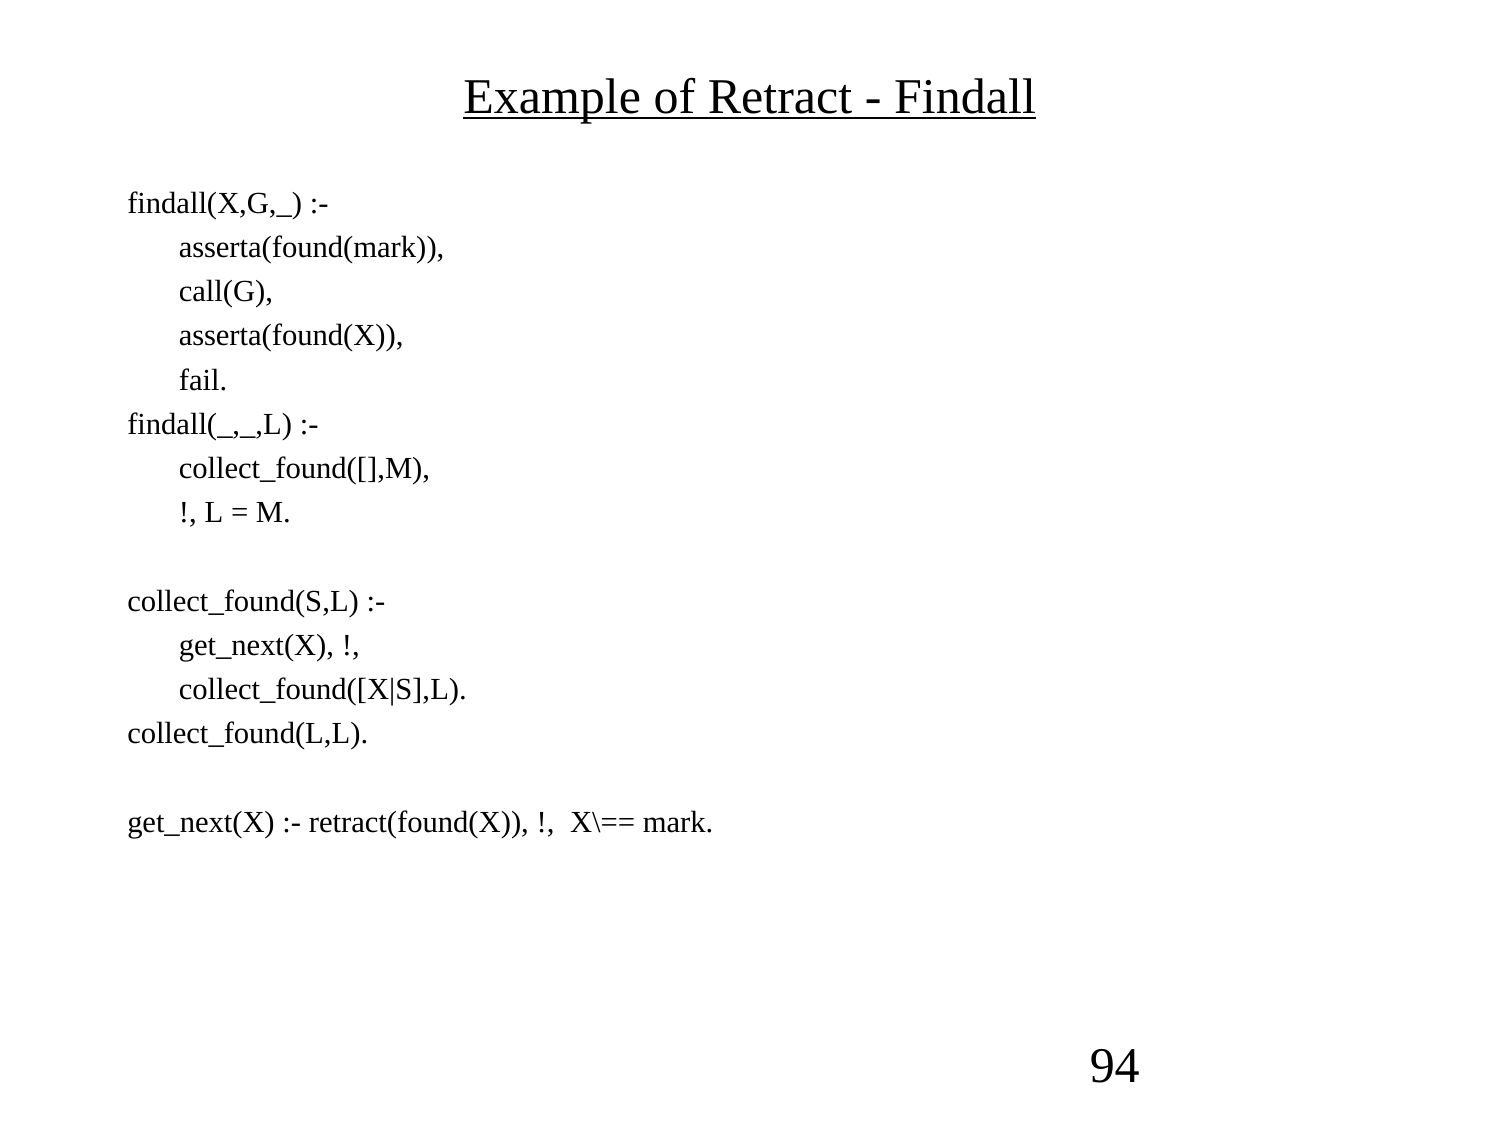

# Example of Retract - Findall
findall(X,G,_) :-
	asserta(found(mark)),
	call(G),
	asserta(found(X)),
	fail.
findall(_,_,L) :-
	collect_found([],M),
	!, L = M.
collect_found(S,L) :-
	get_next(X), !,
	collect_found([X|S],L).
collect_found(L,L).
get_next(X) :- retract(found(X)), !, X\== mark.
94